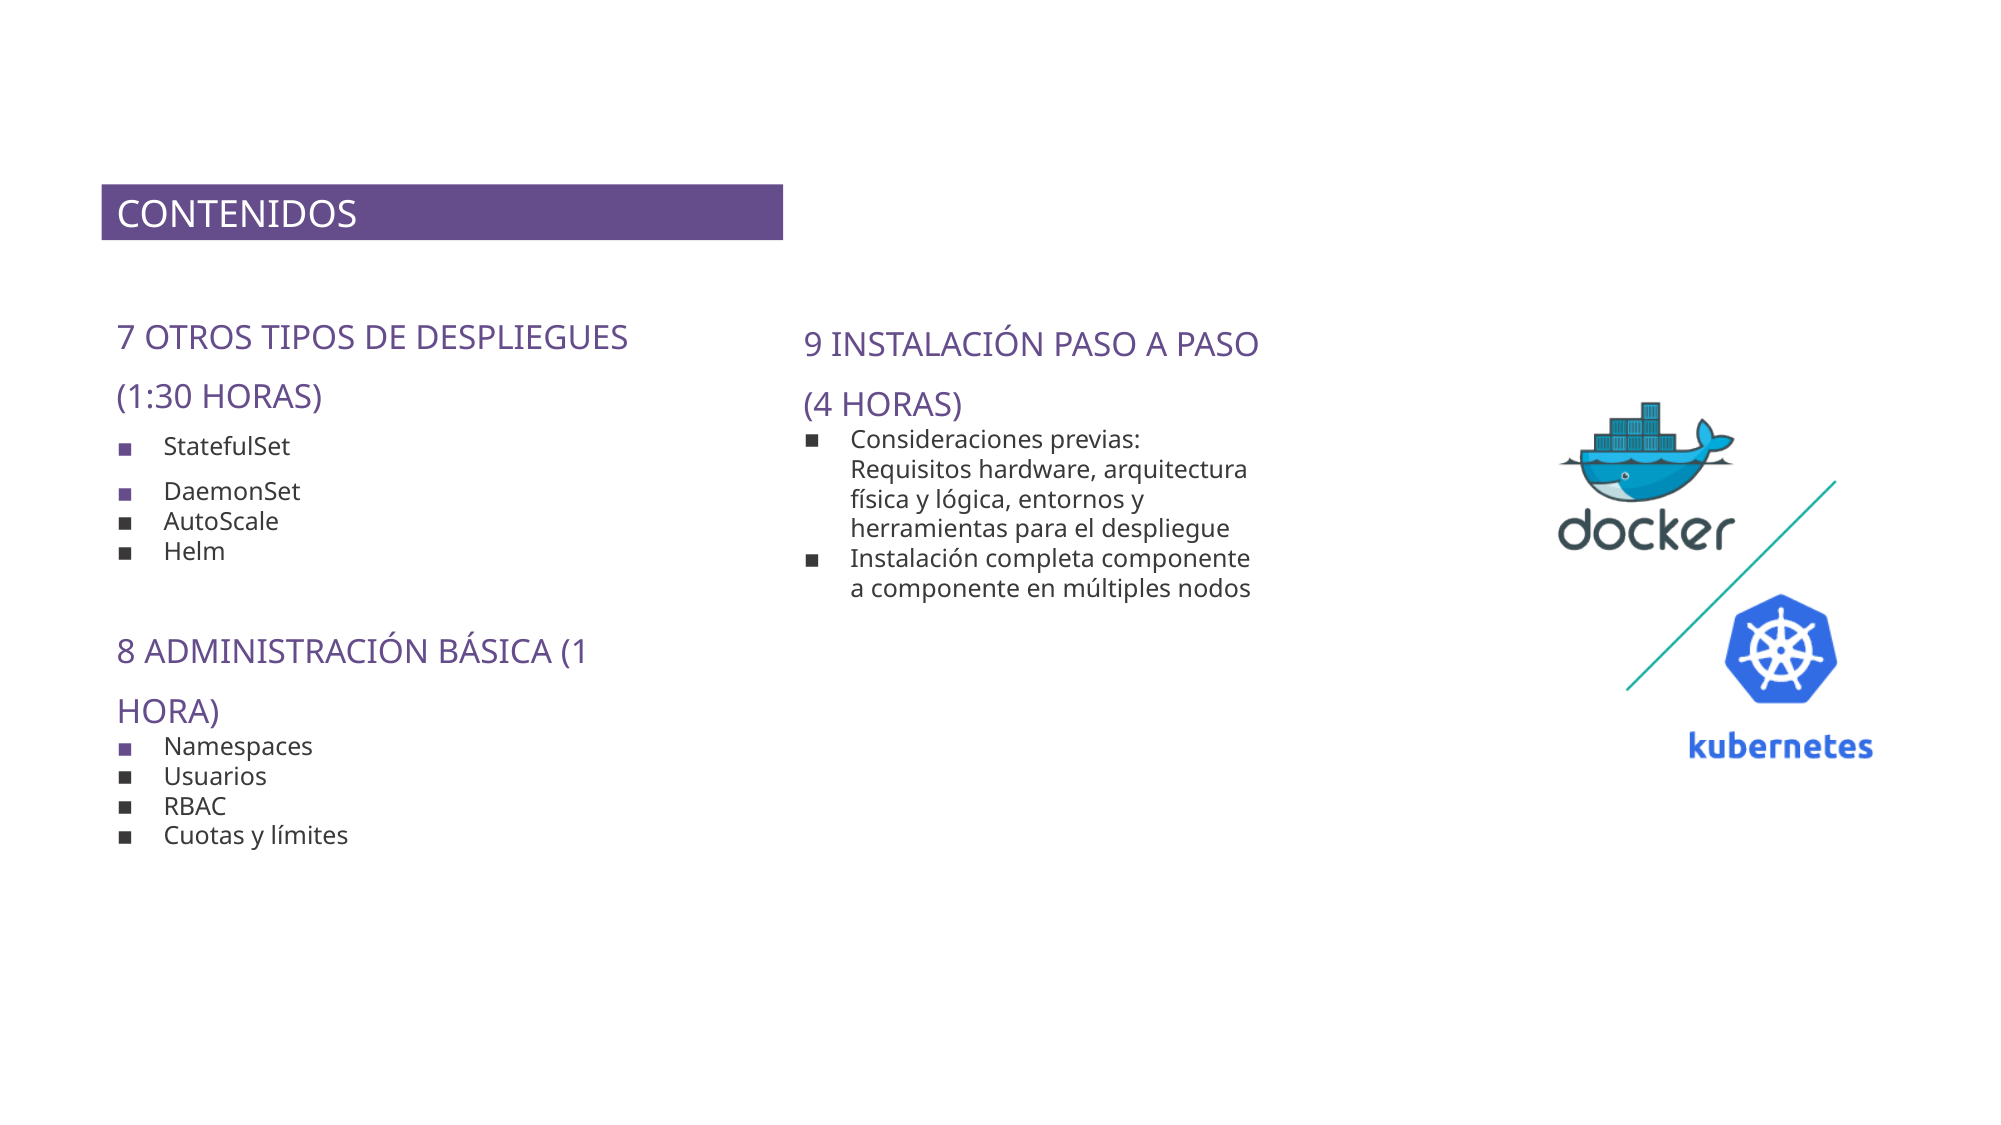

CONTENIDOS
7 OTROS TIPOS DE DESPLIEGUES (1:30 HORAS)
StatefulSet
DaemonSet
AutoScale
Helm
8 ADMINISTRACIÓN BÁSICA (1 HORA)
Namespaces
Usuarios
RBAC
Cuotas y límites
9 INSTALACIÓN PASO A PASO
(4 HORAS)
Consideraciones previas: Requisitos hardware, arquitectura física y lógica, entornos y herramientas para el despliegue
Instalación completa componente a componente en múltiples nodos